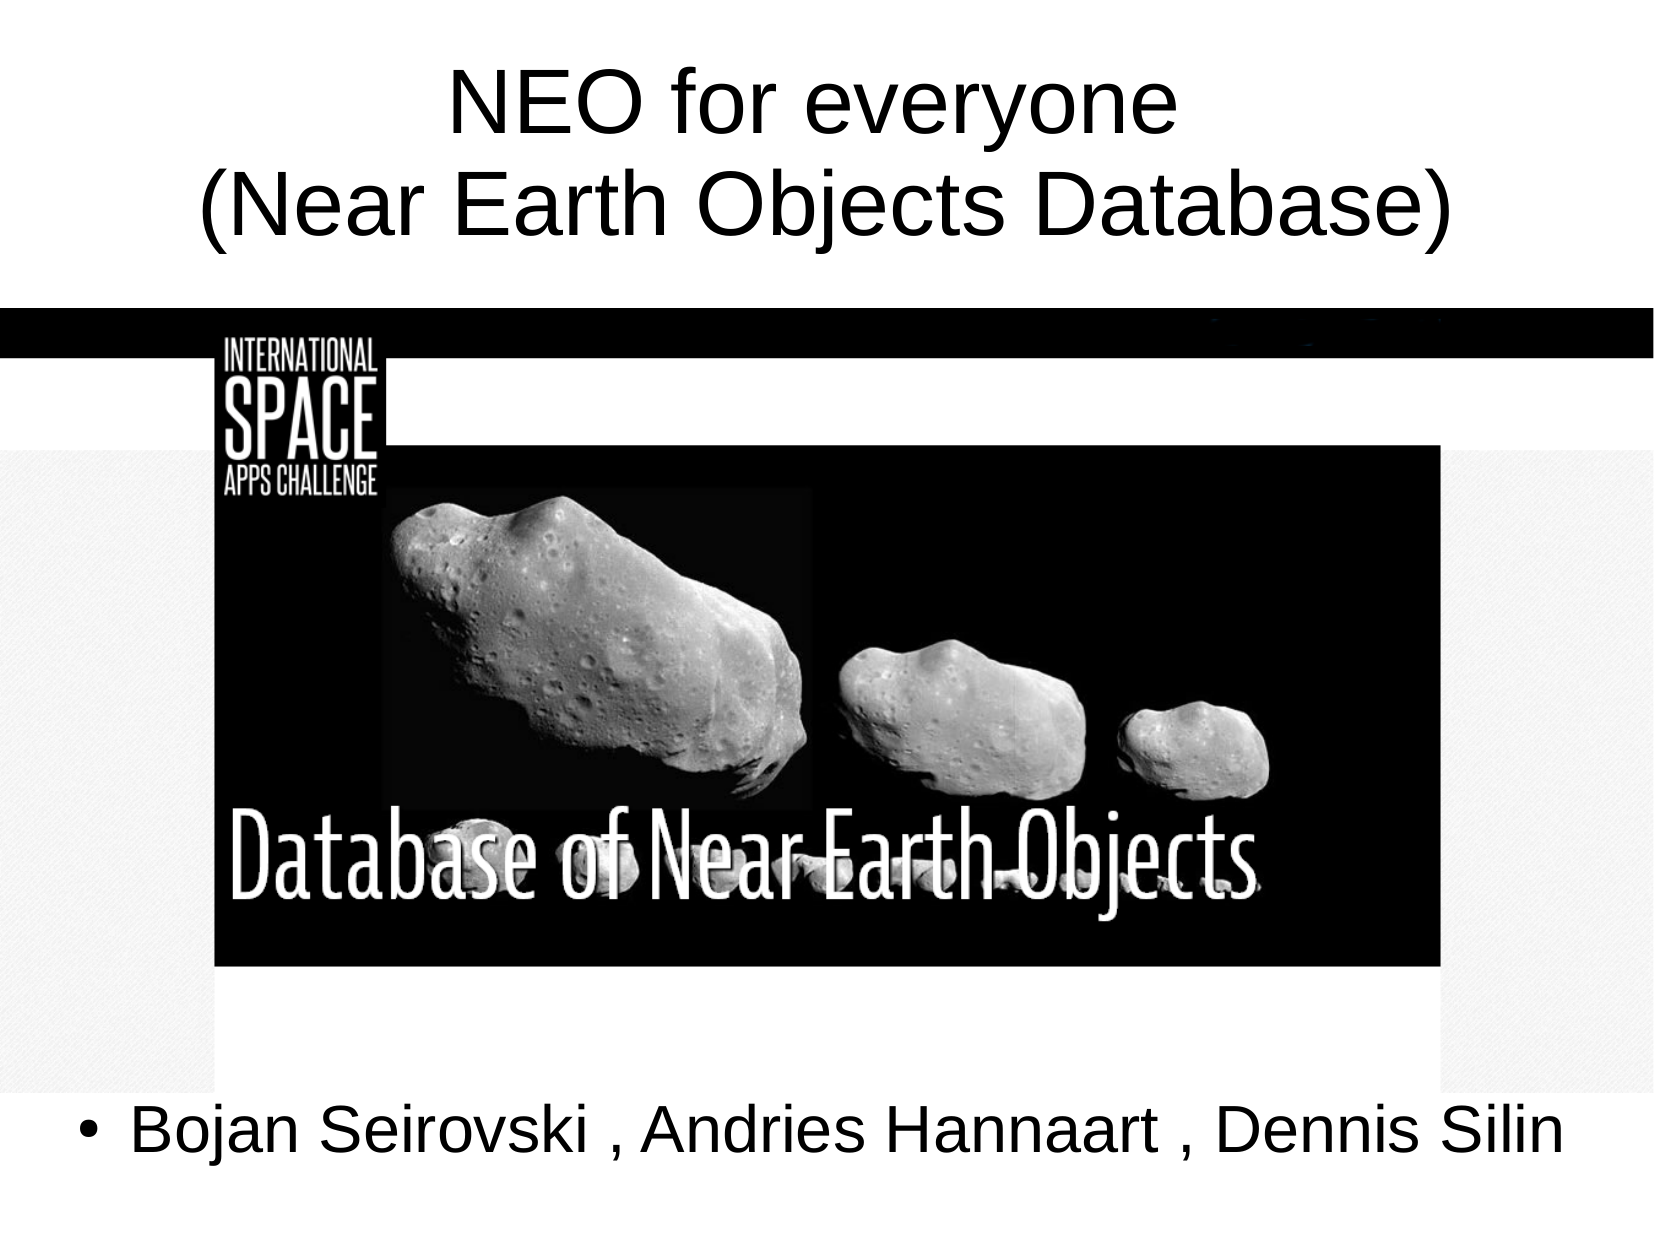

# NEO for everyone (Near Earth Objects Database)
Bojan Seirovski , Andries Hannaart , Dennis Silin